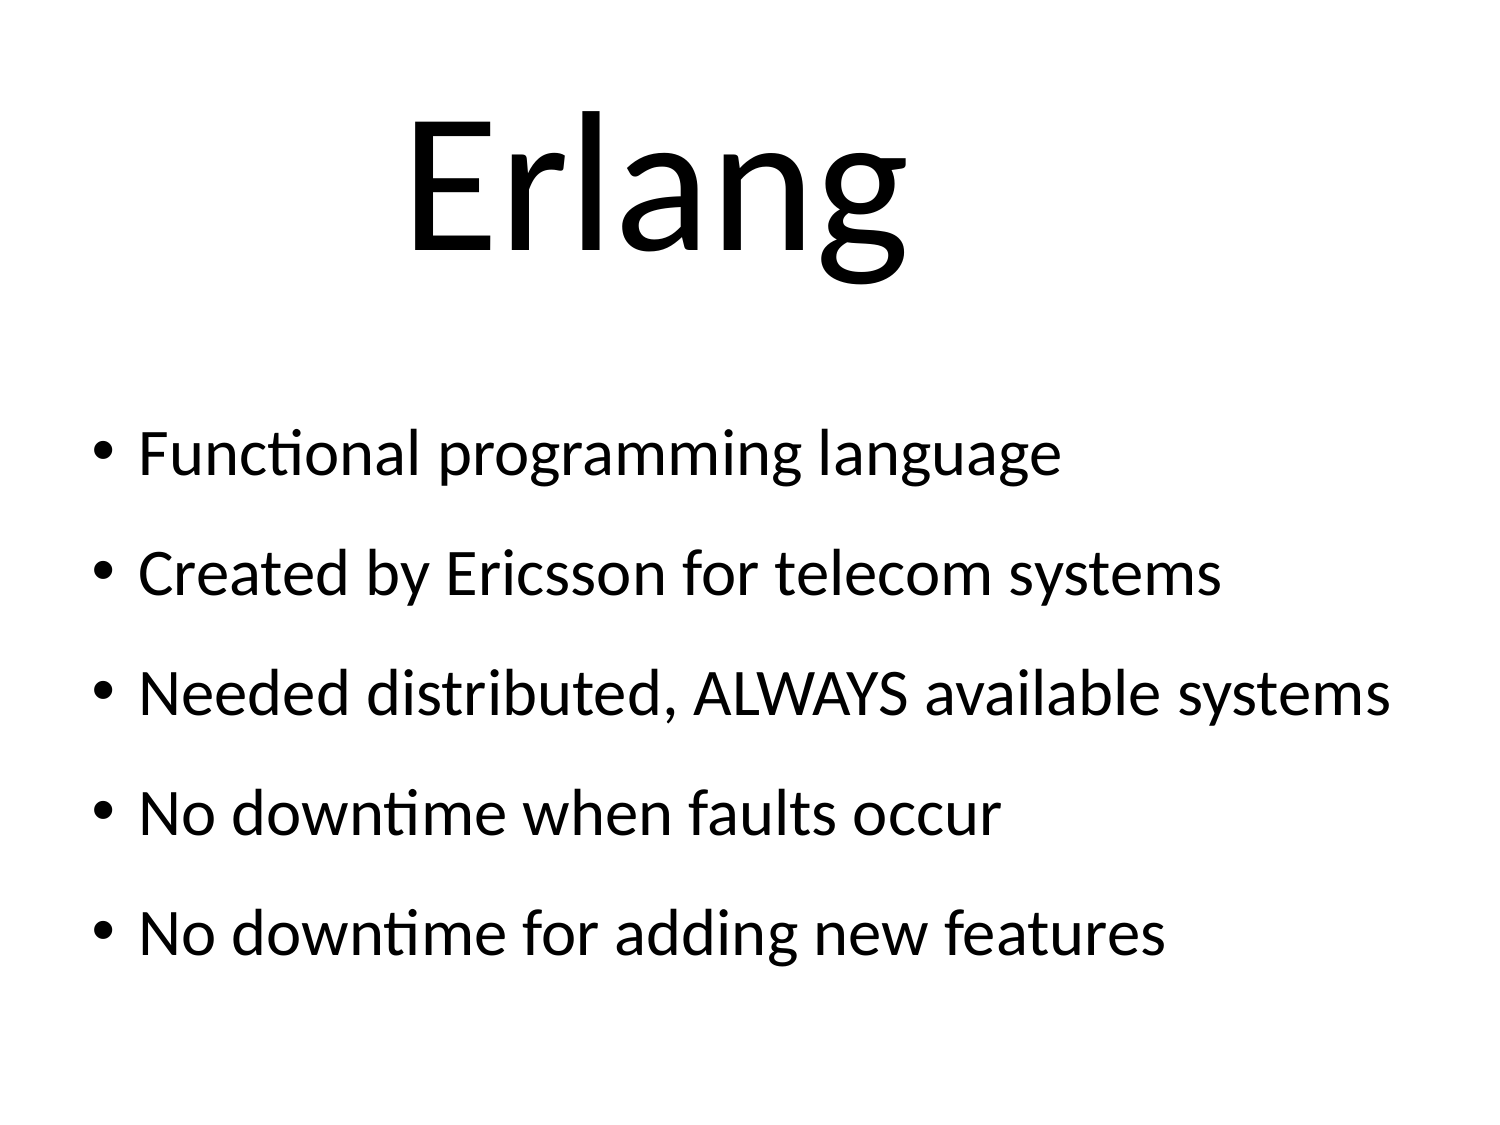

Erlang
Functional programming language
Created by Ericsson for telecom systems
Needed distributed, ALWAYS available systems
No downtime when faults occur
No downtime for adding new features